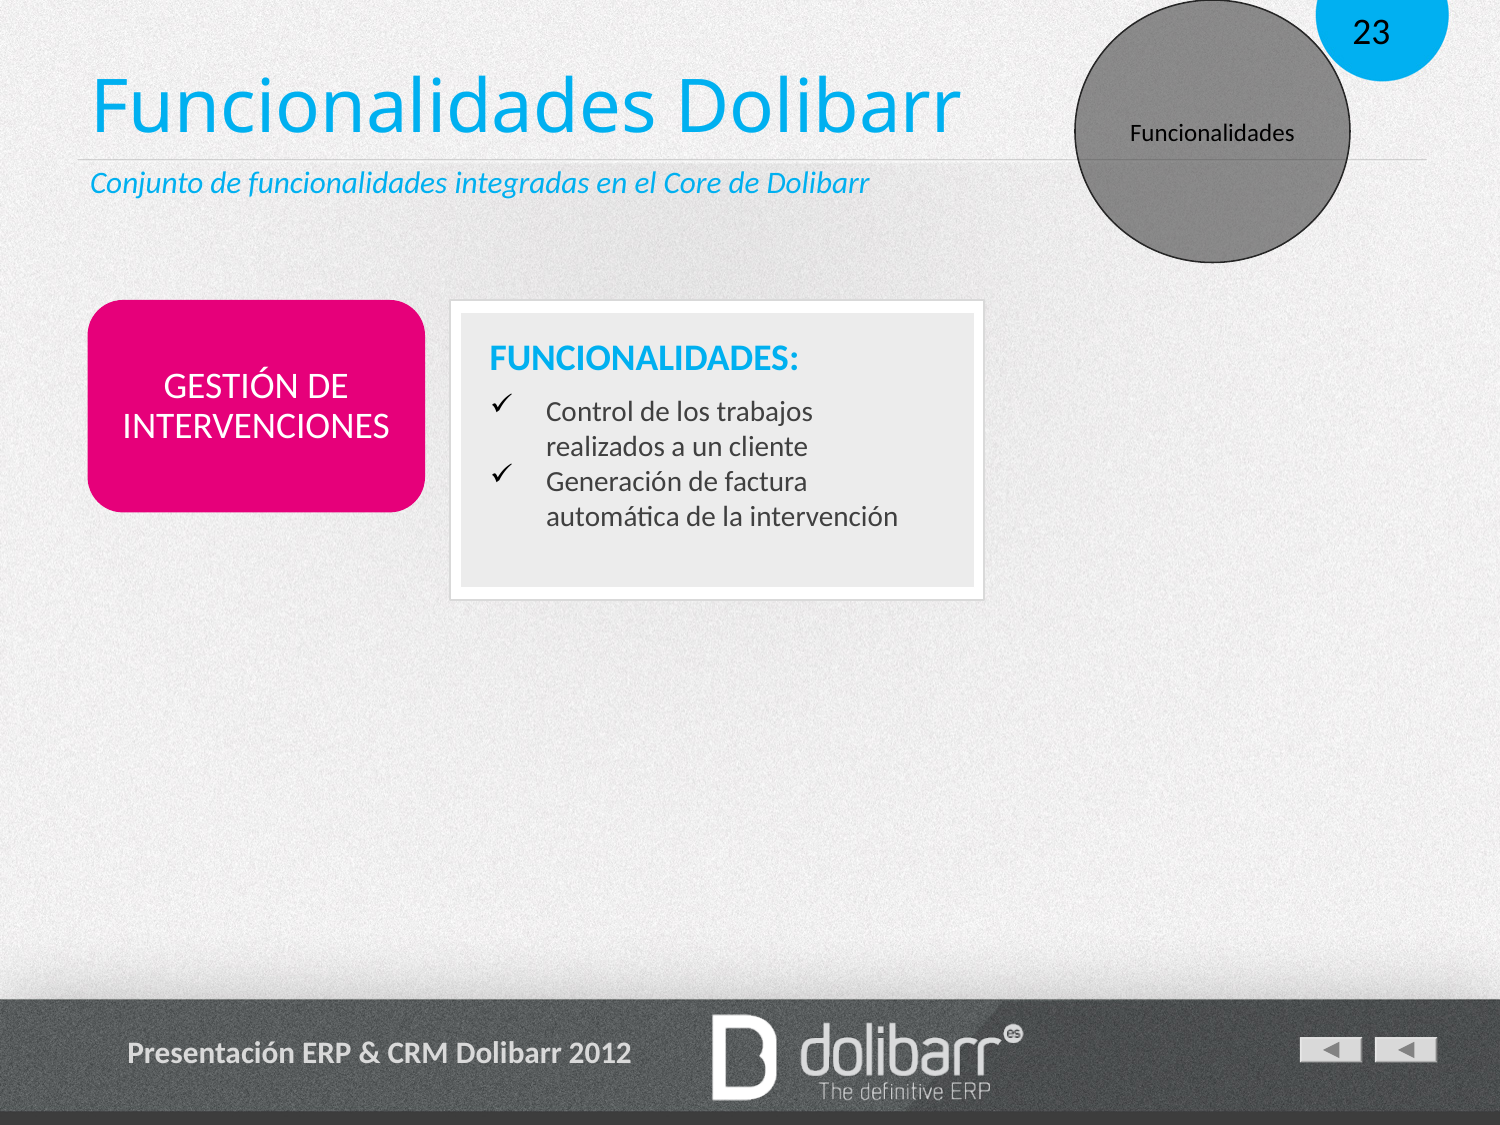

Funcionalidades
# Funcionalidades Dolibarr
Conjunto de funcionalidades integradas en el Core de Dolibarr
GESTIÓN DE INTERVENCIONES
FUNCIONALIDADES:
Control de los trabajos realizados a un cliente
Generación de factura automática de la intervención
Presentación ERP & CRM Dolibarr 2012